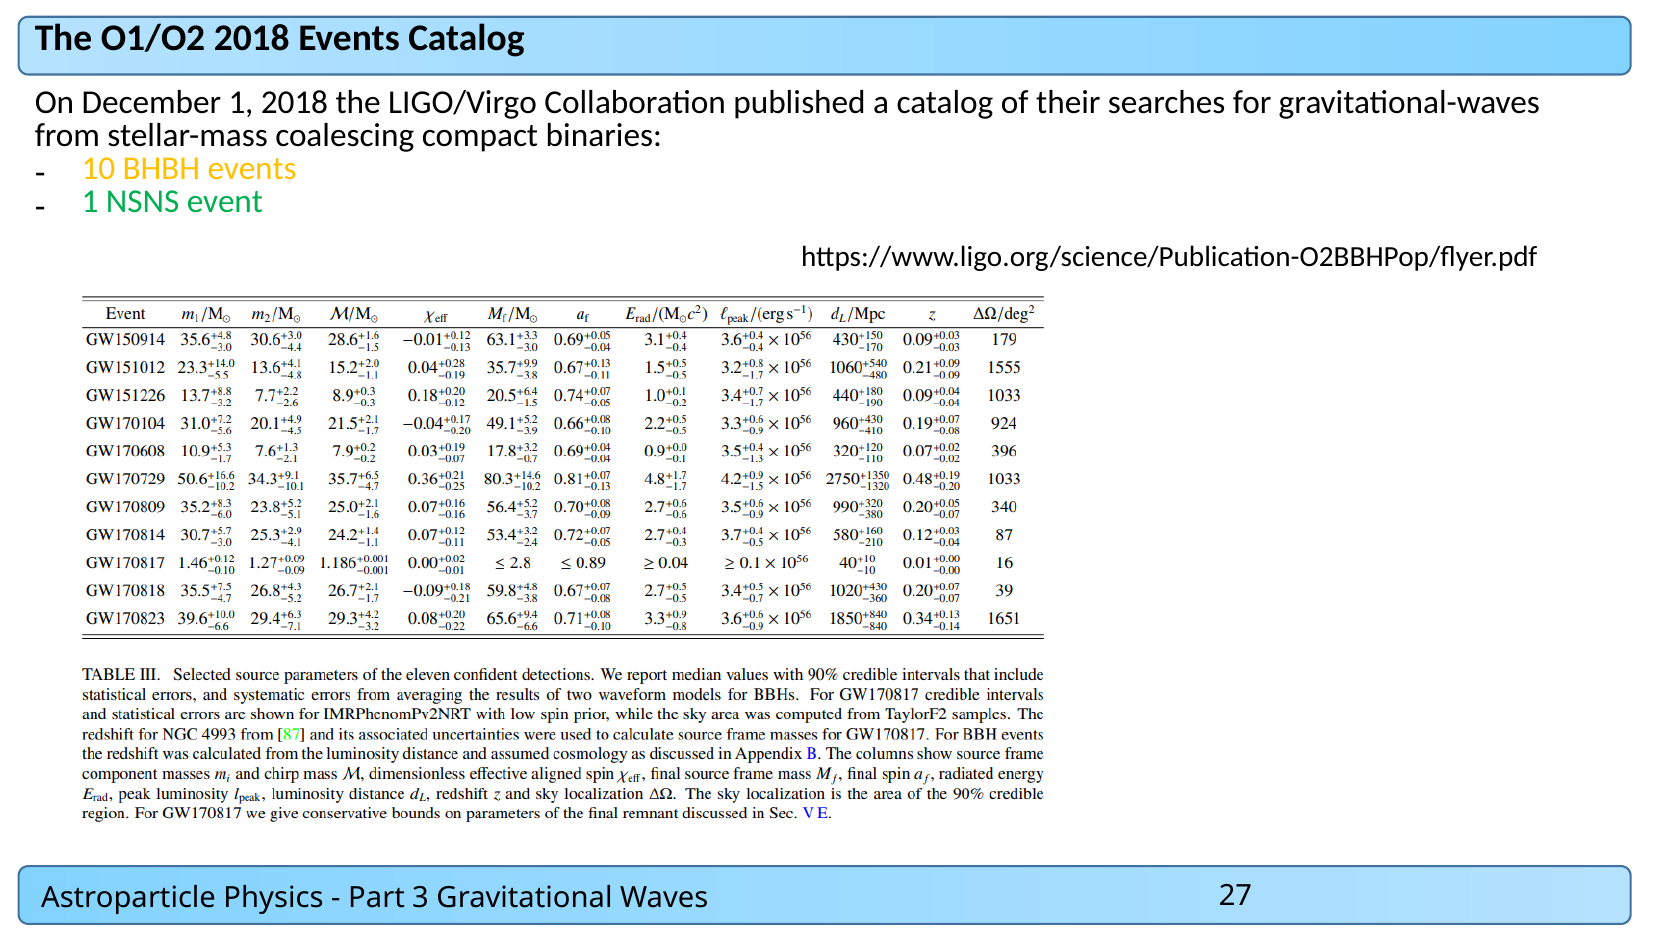

The O1/O2 2018 Events Catalog
On December 1, 2018 the LIGO/Virgo Collaboration published a catalog of their searches for gravitational-waves from stellar-mass coalescing compact binaries:
10 BHBH events
1 NSNS event
https://www.ligo.org/science/Publication-O2BBHPop/flyer.pdf
Astroparticle Physics - Part 3 Gravitational Waves